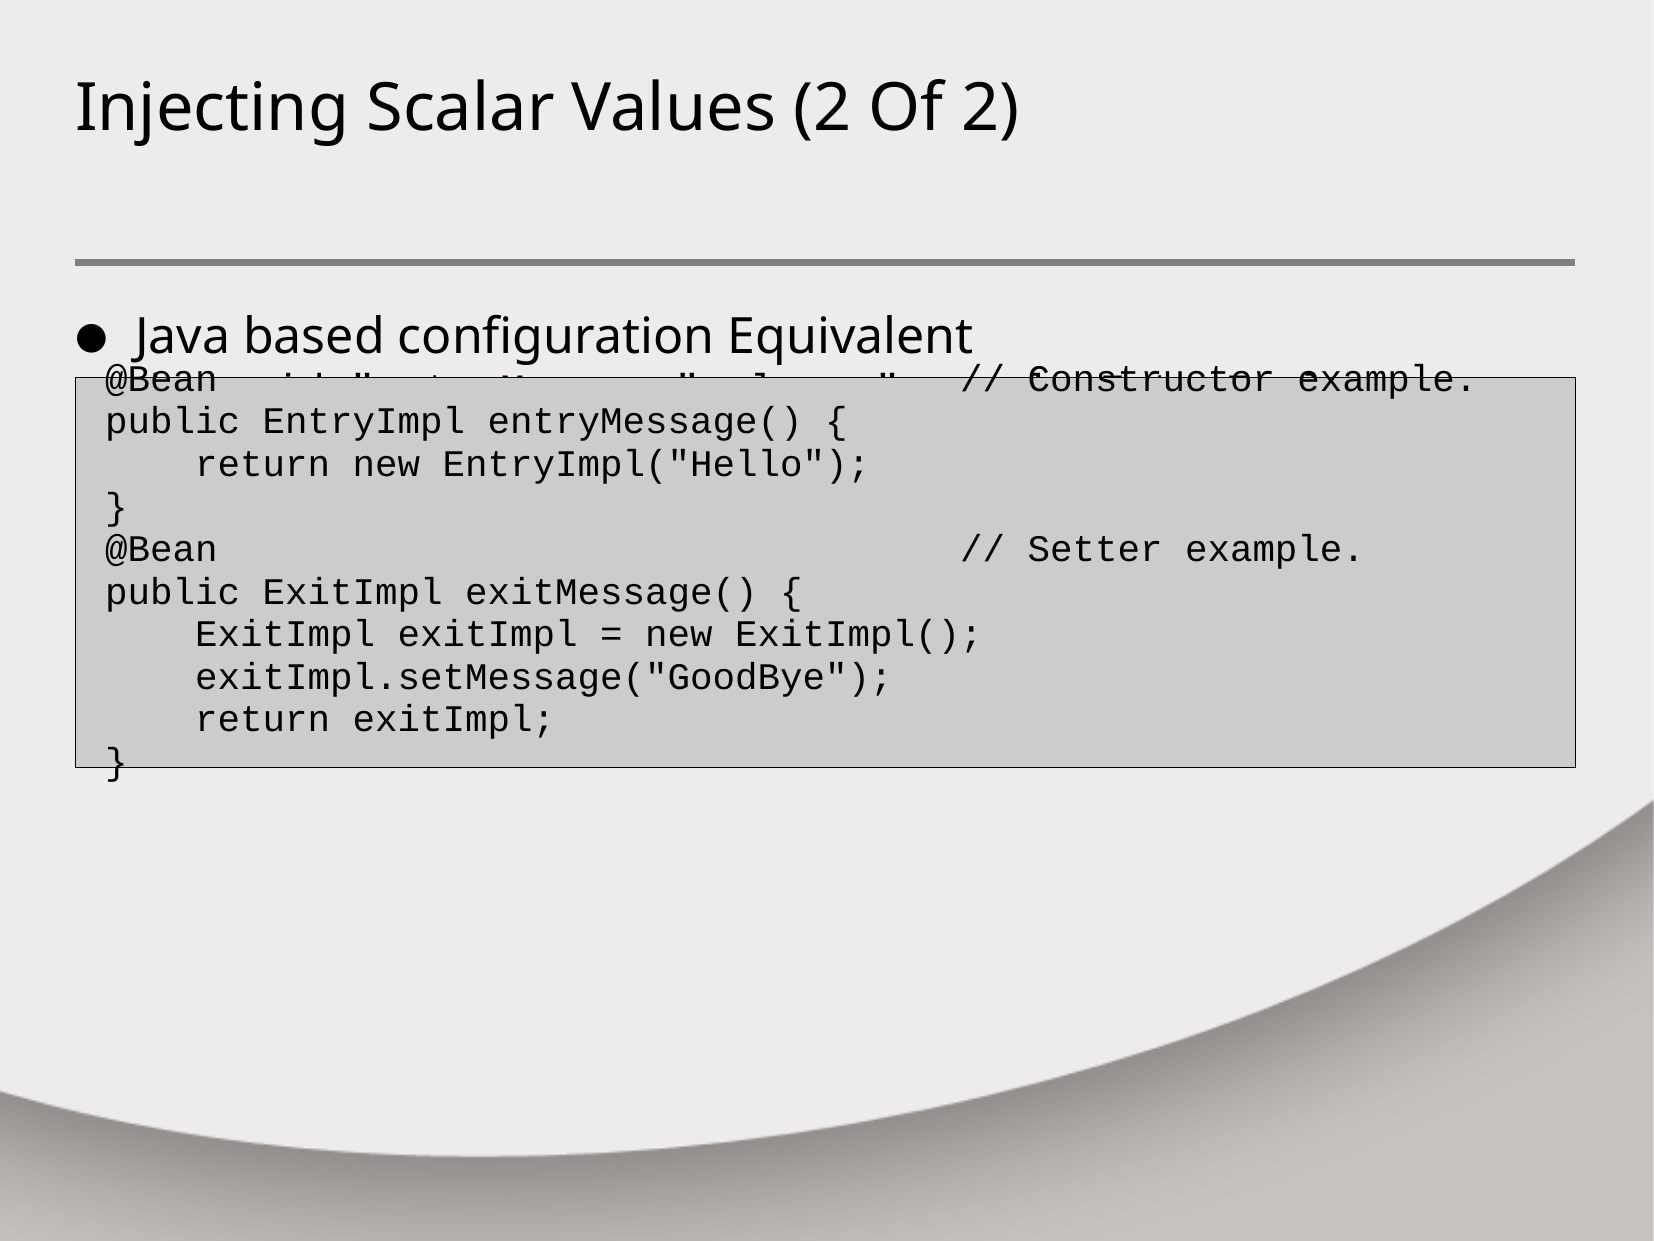

# Injecting Scalar Values (2 Of 2)
Java based configuration Equivalent
<bean id="entryMessage" class="example.EntryImpl>
 <constructor-arg value="Hello"/>
</bean>
<bean id="exitMessage" class="example.ExitImpl">
 <property name="message" value="GoodBye"/>
</bean>
@Bean // Constructor example.
public EntryImpl entryMessage() {
 return new EntryImpl("Hello");
}
@Bean // Setter example.
public ExitImpl exitMessage() {
 ExitImpl exitImpl = new ExitImpl();
 exitImpl.setMessage("GoodBye");
 return exitImpl;
}